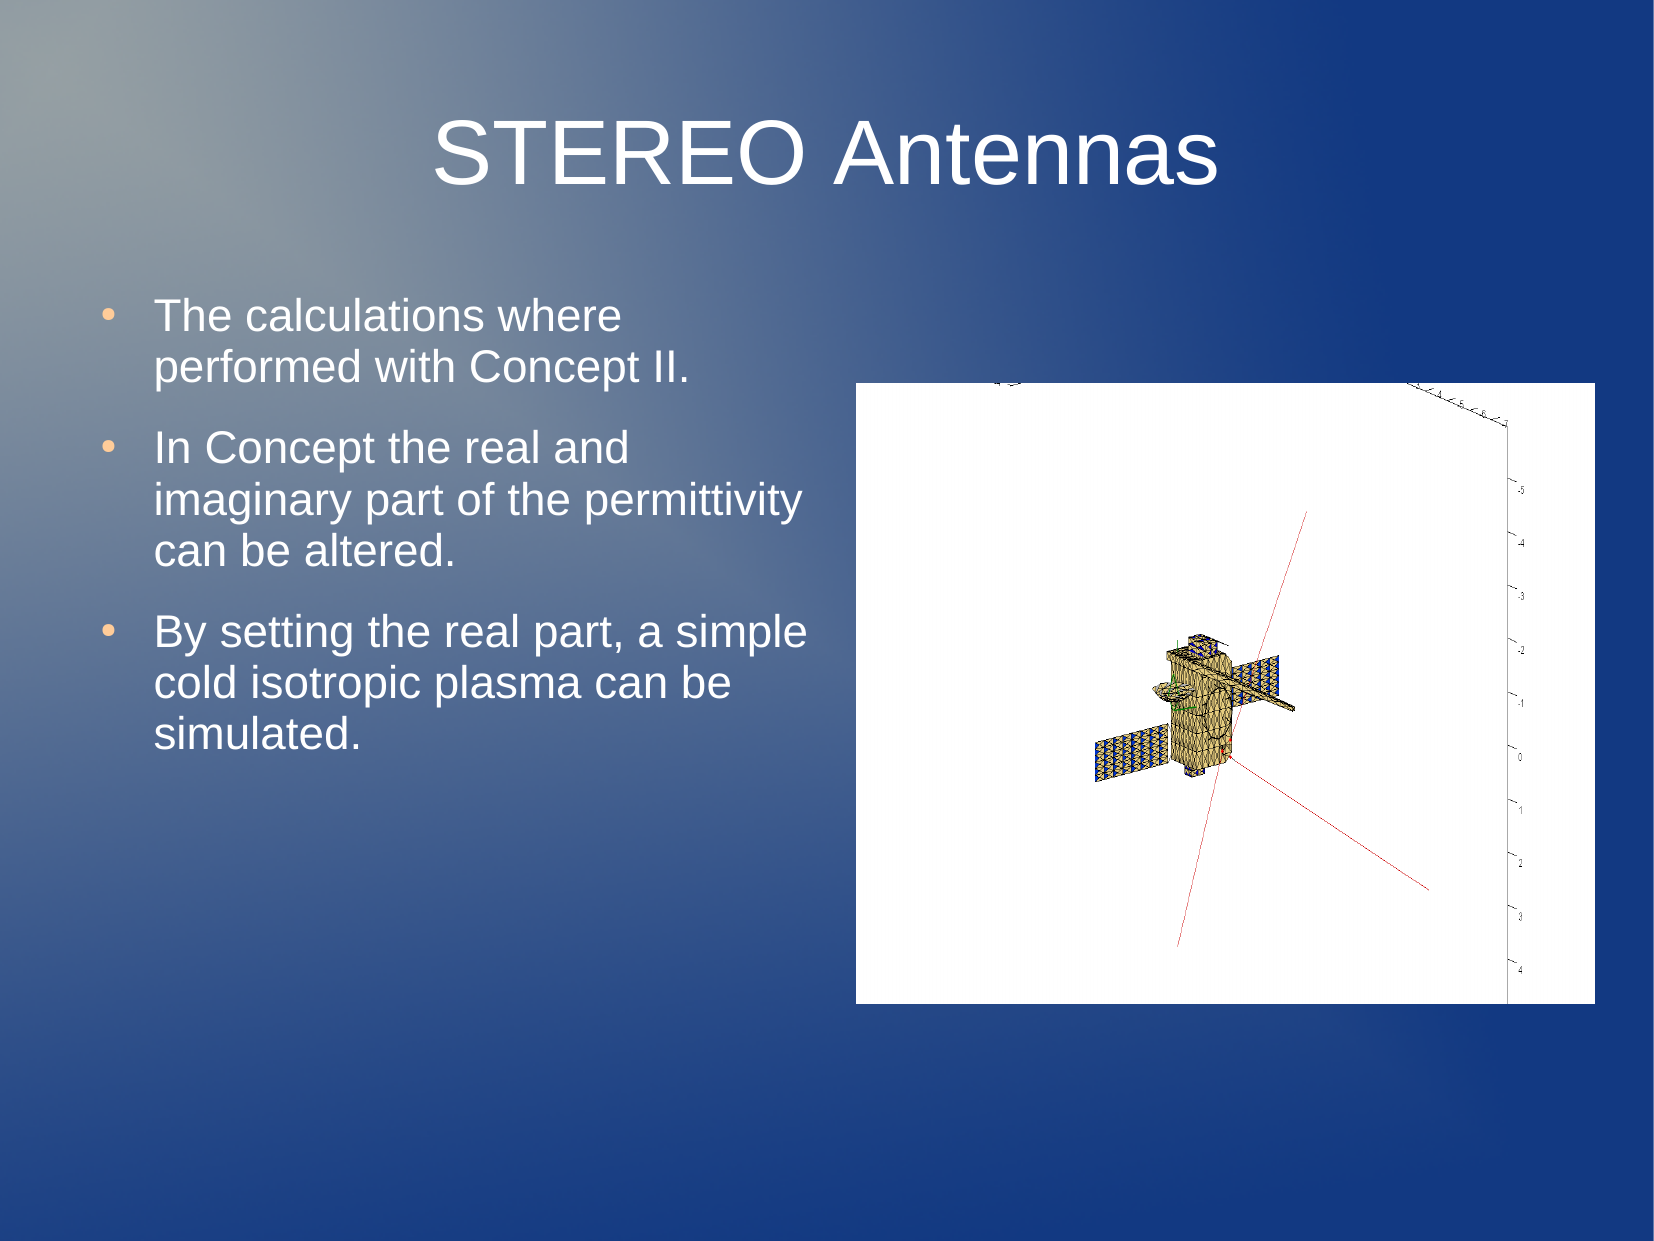

# STEREO Antennas
The calculations where performed with Concept II.
In Concept the real and imaginary part of the permittivity can be altered.
By setting the real part, a simple cold isotropic plasma can be simulated.